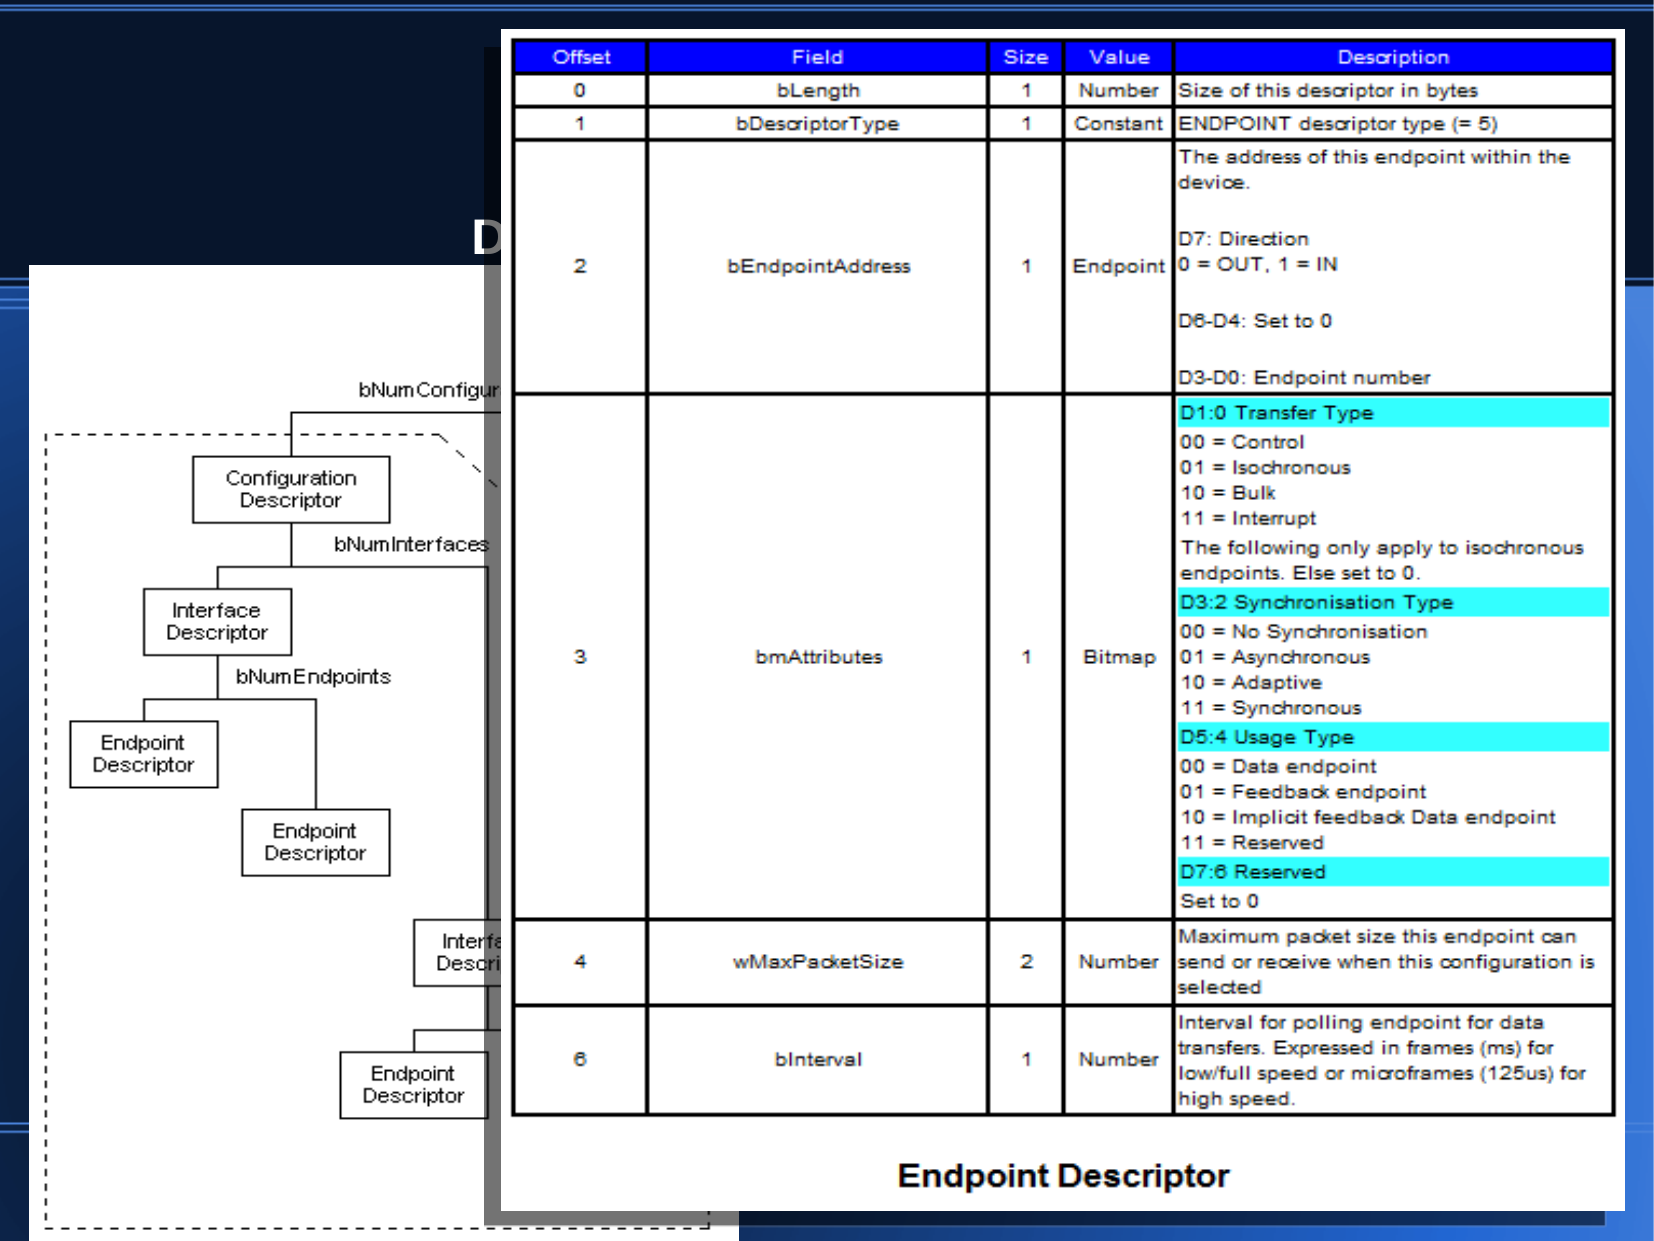

# El bus USB
Descripción de un dispositivo